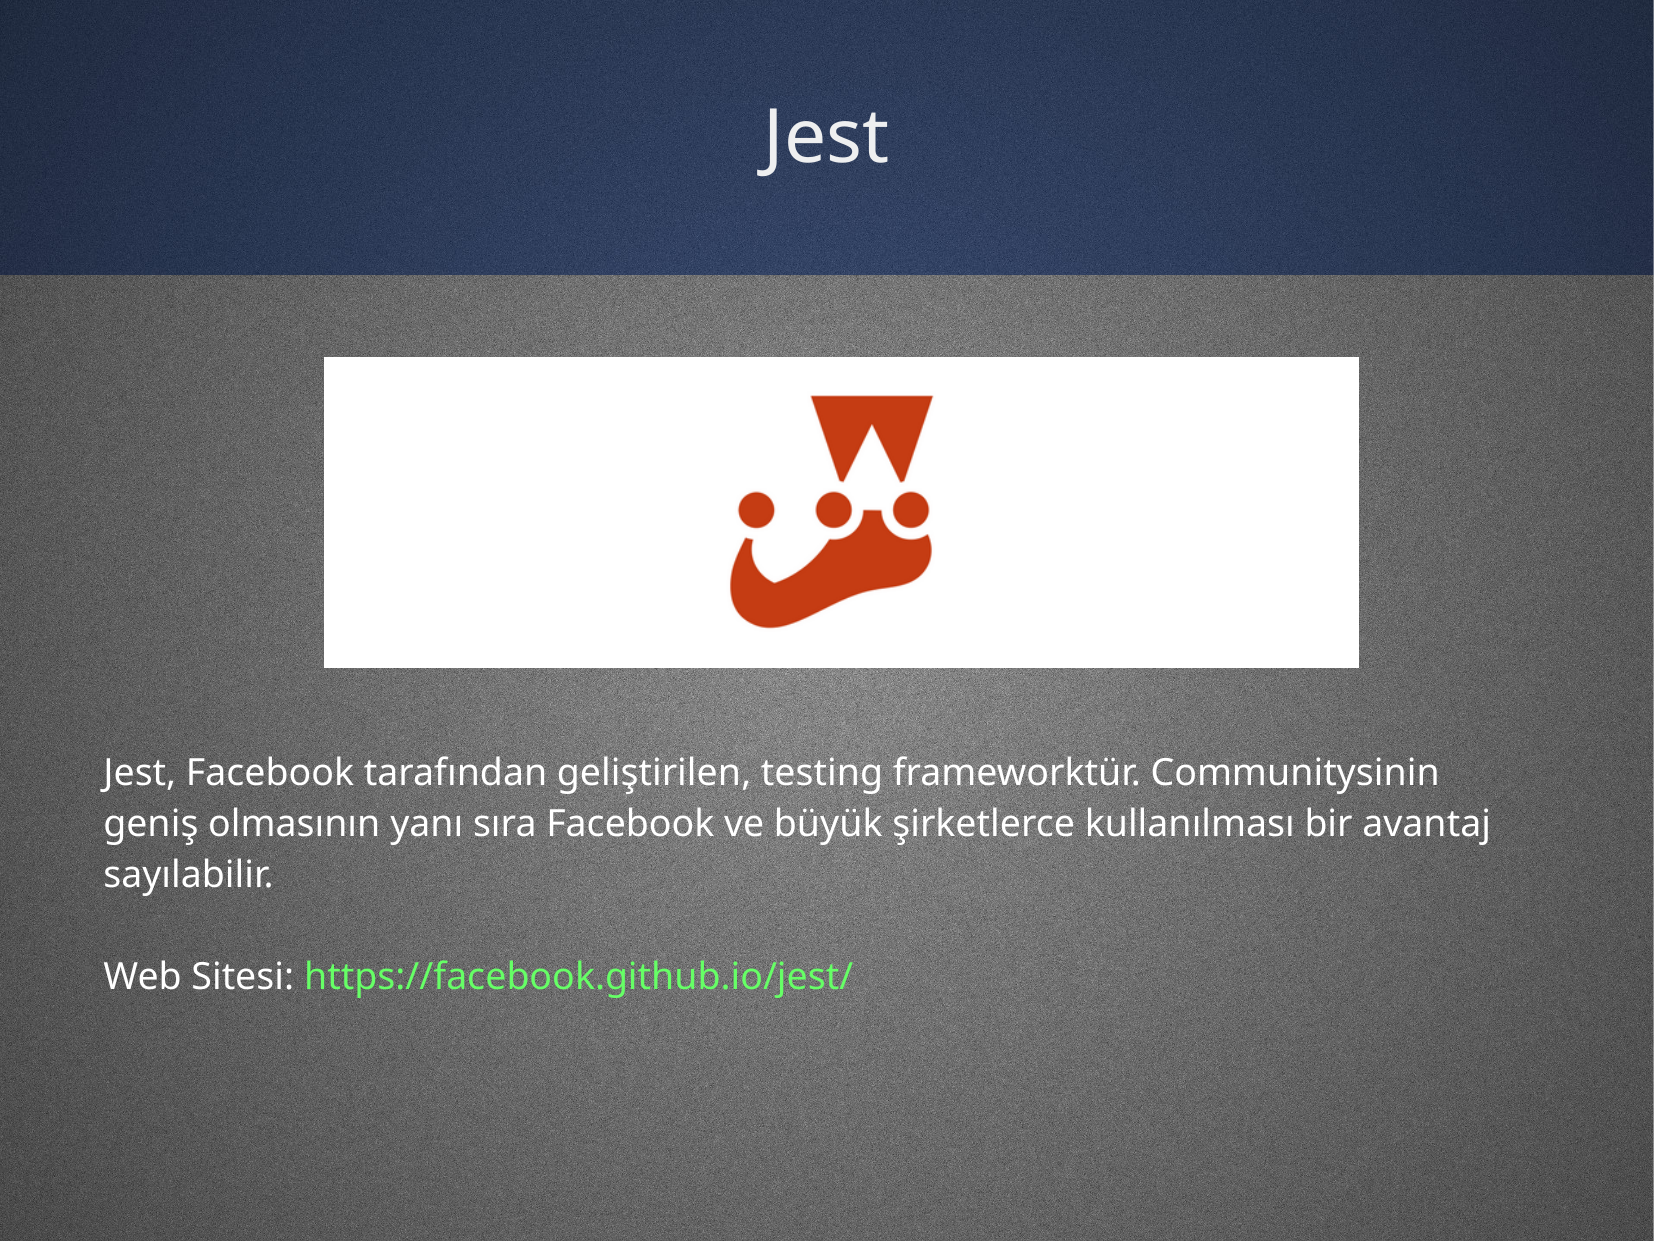

# Jest
Jest, Facebook tarafından geliştirilen, testing frameworktür. Communitysinin geniş olmasının yanı sıra Facebook ve büyük şirketlerce kullanılması bir avantaj sayılabilir.
Web Sitesi: https://facebook.github.io/jest/